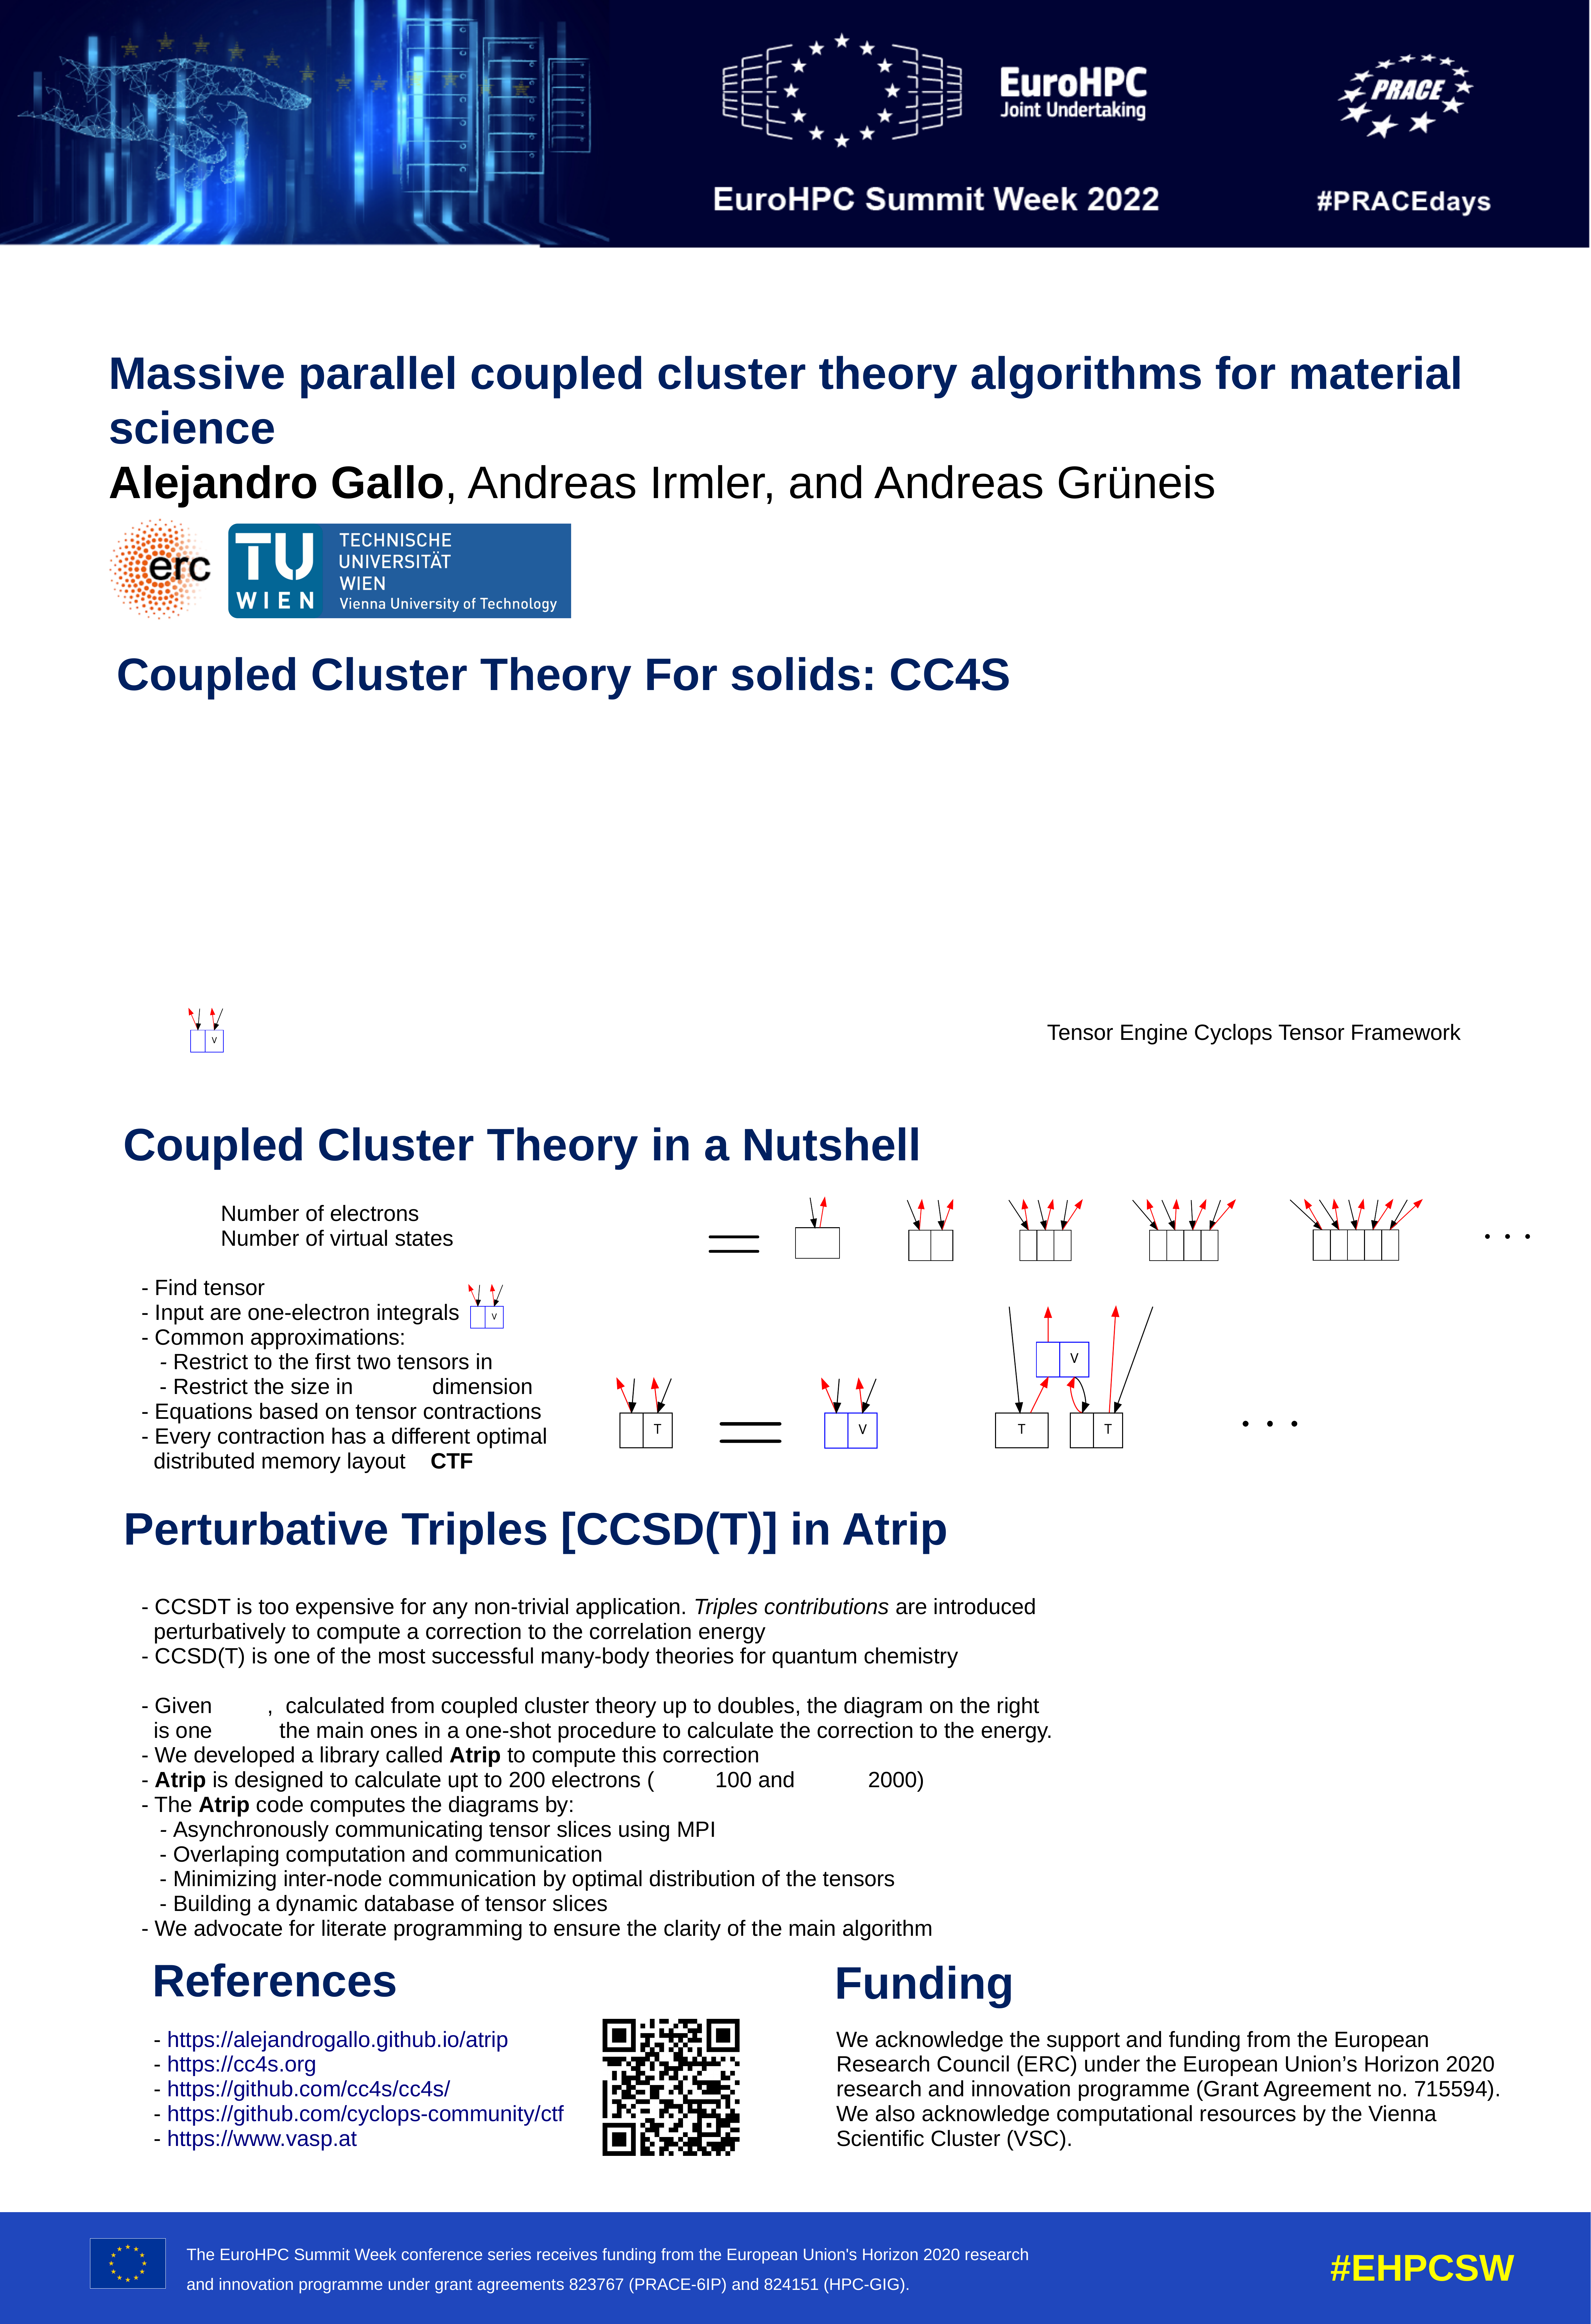

Massive parallel coupled cluster theory algorithms for material science
Alejandro Gallo, Andreas Irmler, and Andreas Grüneis
Coupled Cluster Theory For solids: CC4S
Tensor Engine Cyclops Tensor Framework
Coupled Cluster Theory in a Nutshell
 Number of electrons
 Number of virtual states
- Find tensor
- Input are one-electron integrals
- Common approximations:
 - Restrict to the first two tensors in
 - Restrict the size in dimension
- Equations based on tensor contractions
- Every contraction has a different optimal
 distributed memory layout CTF
Perturbative Triples [CCSD(T)] in Atrip
- CCSDT is too expensive for any non-trivial application. Triples contributions are introduced
 perturbatively to compute a correction to the correlation energy
- CCSD(T) is one of the most successful many-body theories for quantum chemistry
- Given , calculated from coupled cluster theory up to doubles, the diagram on the right
 is one the main ones in a one-shot procedure to calculate the correction to the energy.
- We developed a library called Atrip to compute this correction
- Atrip is designed to calculate upt to 200 electrons ( 100 and 2000)
- The Atrip code computes the diagrams by:
 - Asynchronously communicating tensor slices using MPI
 - Overlaping computation and communication
 - Minimizing inter-node communication by optimal distribution of the tensors
 - Building a dynamic database of tensor slices
- We advocate for literate programming to ensure the clarity of the main algorithm
References
Funding
- https://alejandrogallo.github.io/atrip
- https://cc4s.org
- https://github.com/cc4s/cc4s/
- https://github.com/cyclops-community/ctf
- https://www.vasp.at
We acknowledge the support and funding from the European Research Council (ERC) under the European Union’s Horizon 2020 research and innovation programme (Grant Agreement no. 715594).
We also acknowledge computational resources by the Vienna Scientific Cluster (VSC).